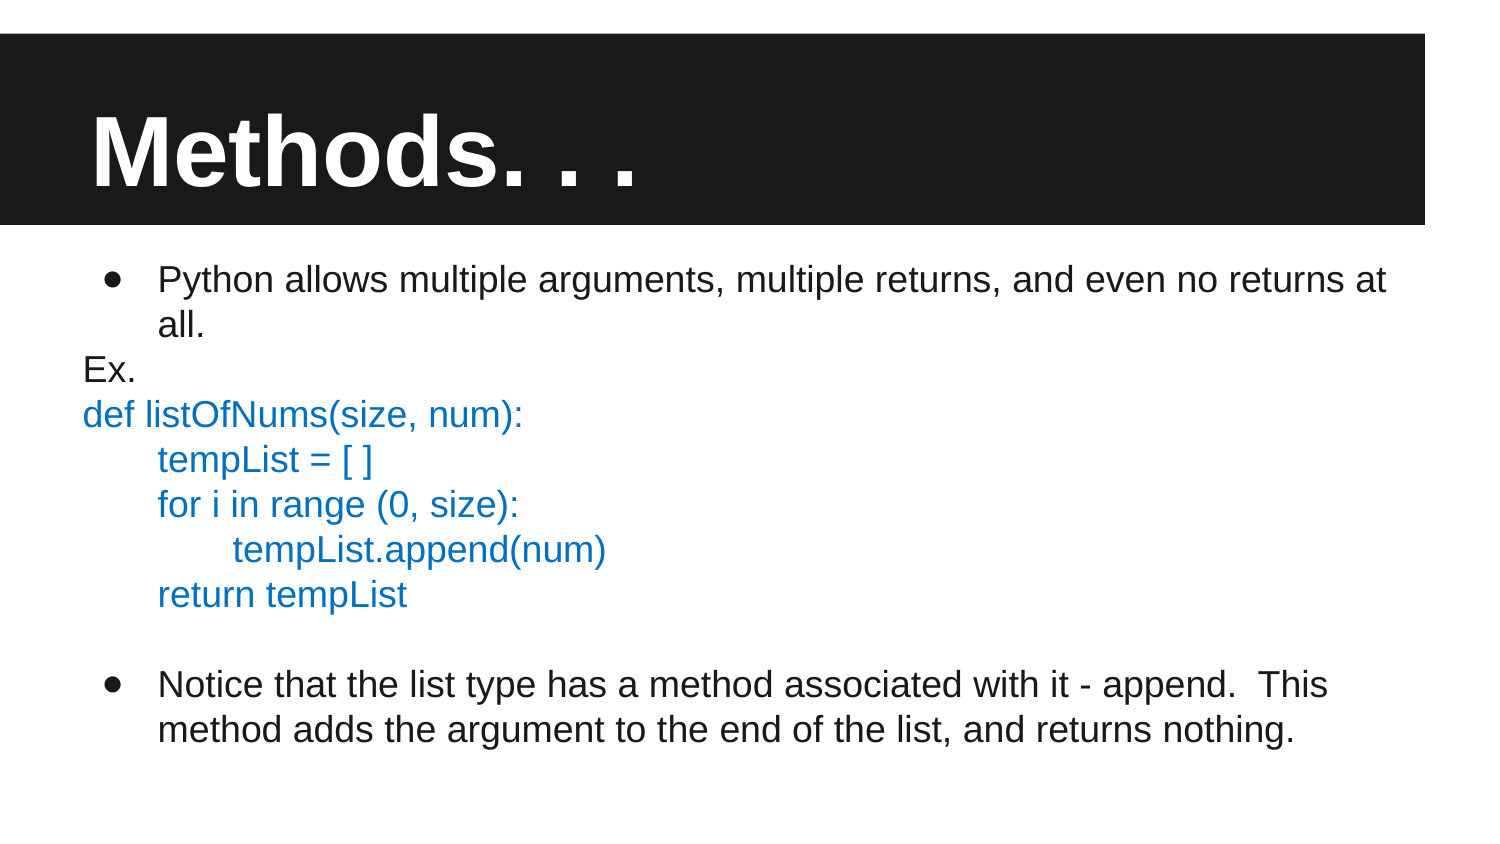

# Methods. . .
Python allows multiple arguments, multiple returns, and even no returns at all.
Ex.
def listOfNums(size, num):
	tempList = [ ]
	for i in range (0, size):
		tempList.append(num)
	return tempList
Notice that the list type has a method associated with it - append. This method adds the argument to the end of the list, and returns nothing.